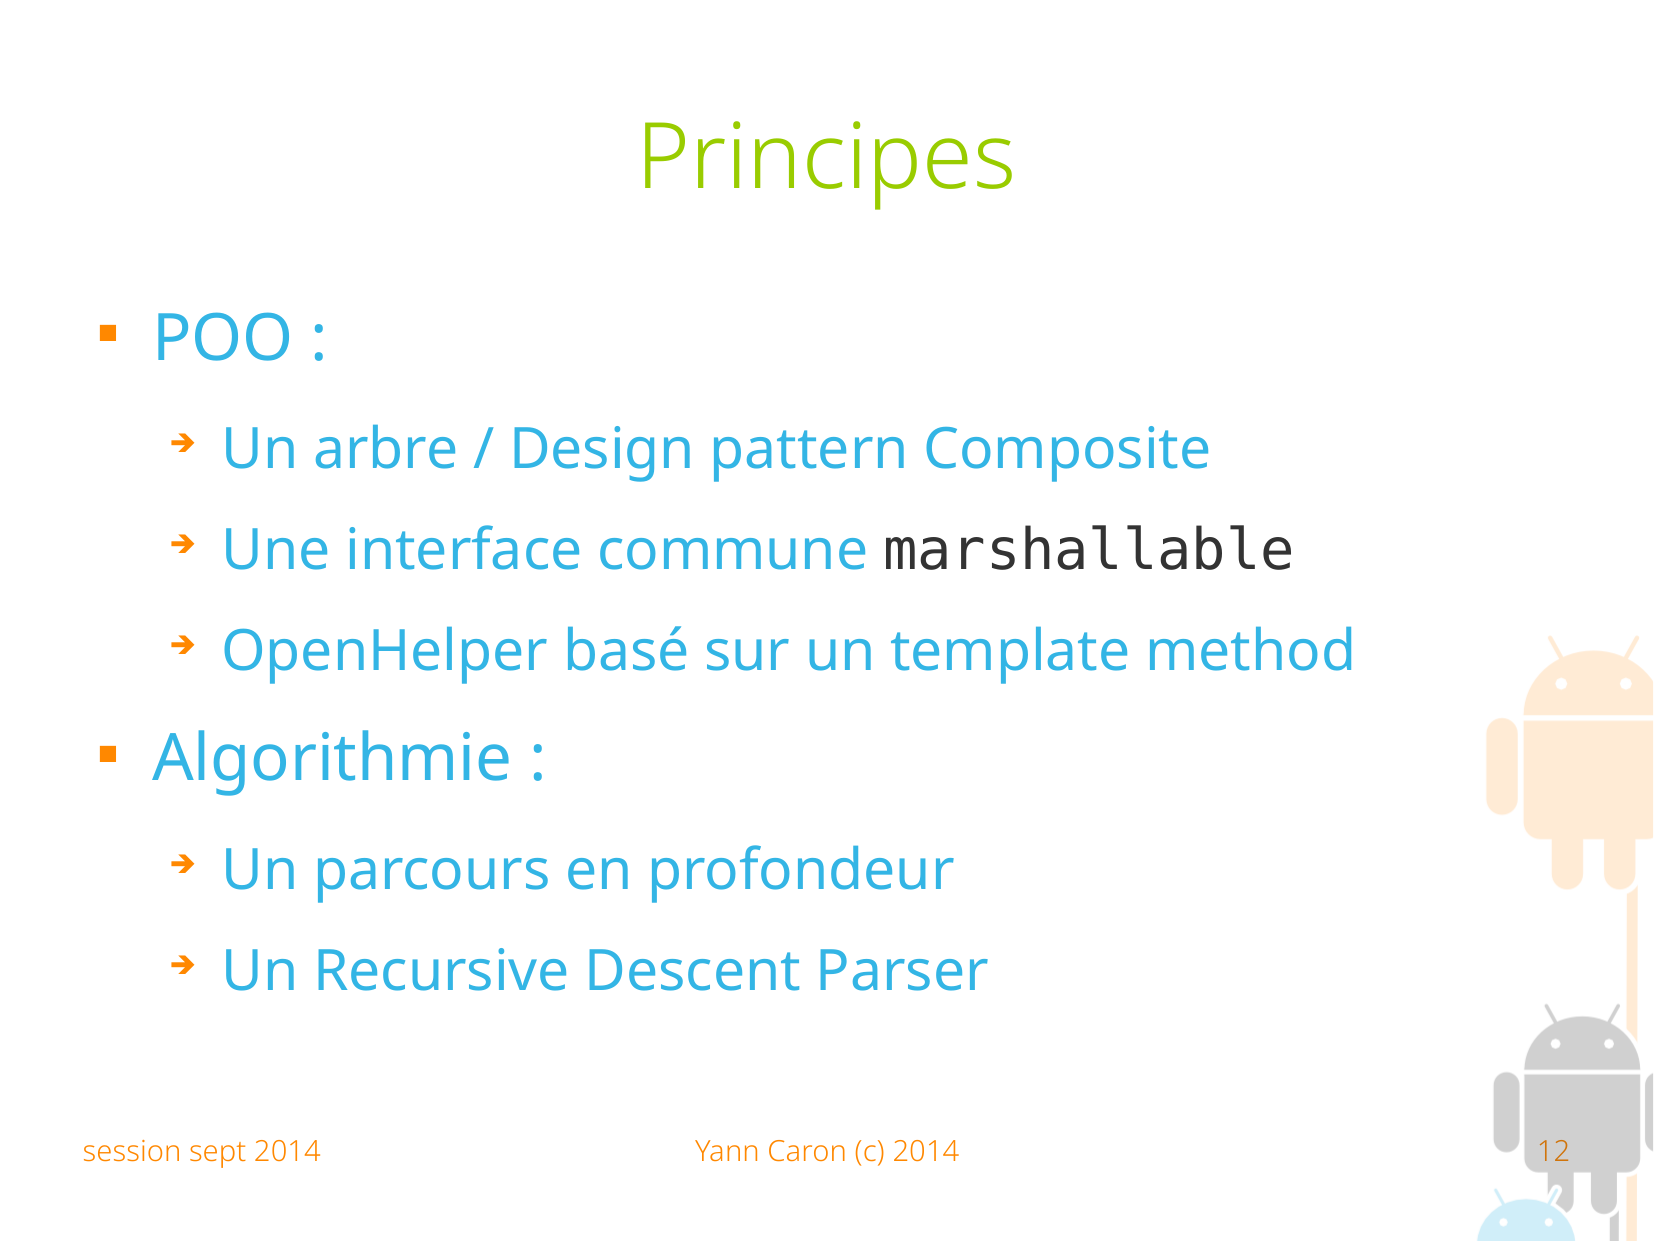

# Principes
POO :
Un arbre / Design pattern Composite
Une interface commune marshallable
OpenHelper basé sur un template method
Algorithmie :
Un parcours en profondeur
Un Recursive Descent Parser
session sept 2014
Yann Caron (c) 2014
12